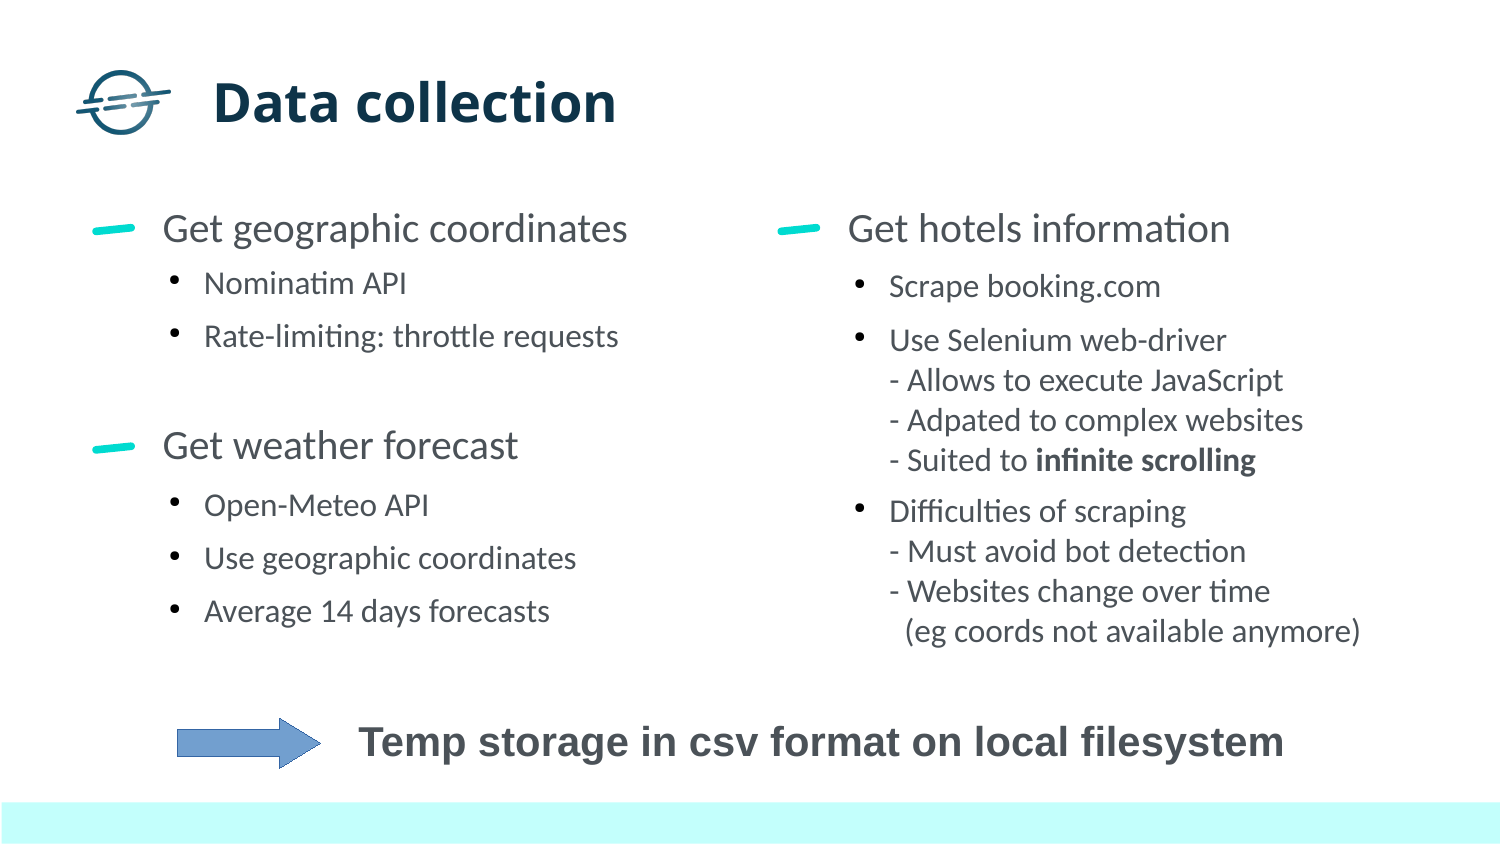

Data collection
# Get geographic coordinates
Get hotels information
Nominatim API
Scrape booking.com
Rate-limiting: throttle requests
Use Selenium web-driver
- Allows to execute JavaScript
- Adpated to complex websites
- Suited to infinite scrolling
Get weather forecast
Open-Meteo API
Difficulties of scraping
- Must avoid bot detection
- Websites change over time
 (eg coords not available anymore)
Use geographic coordinates
Average 14 days forecasts
Temp storage in csv format on local filesystem